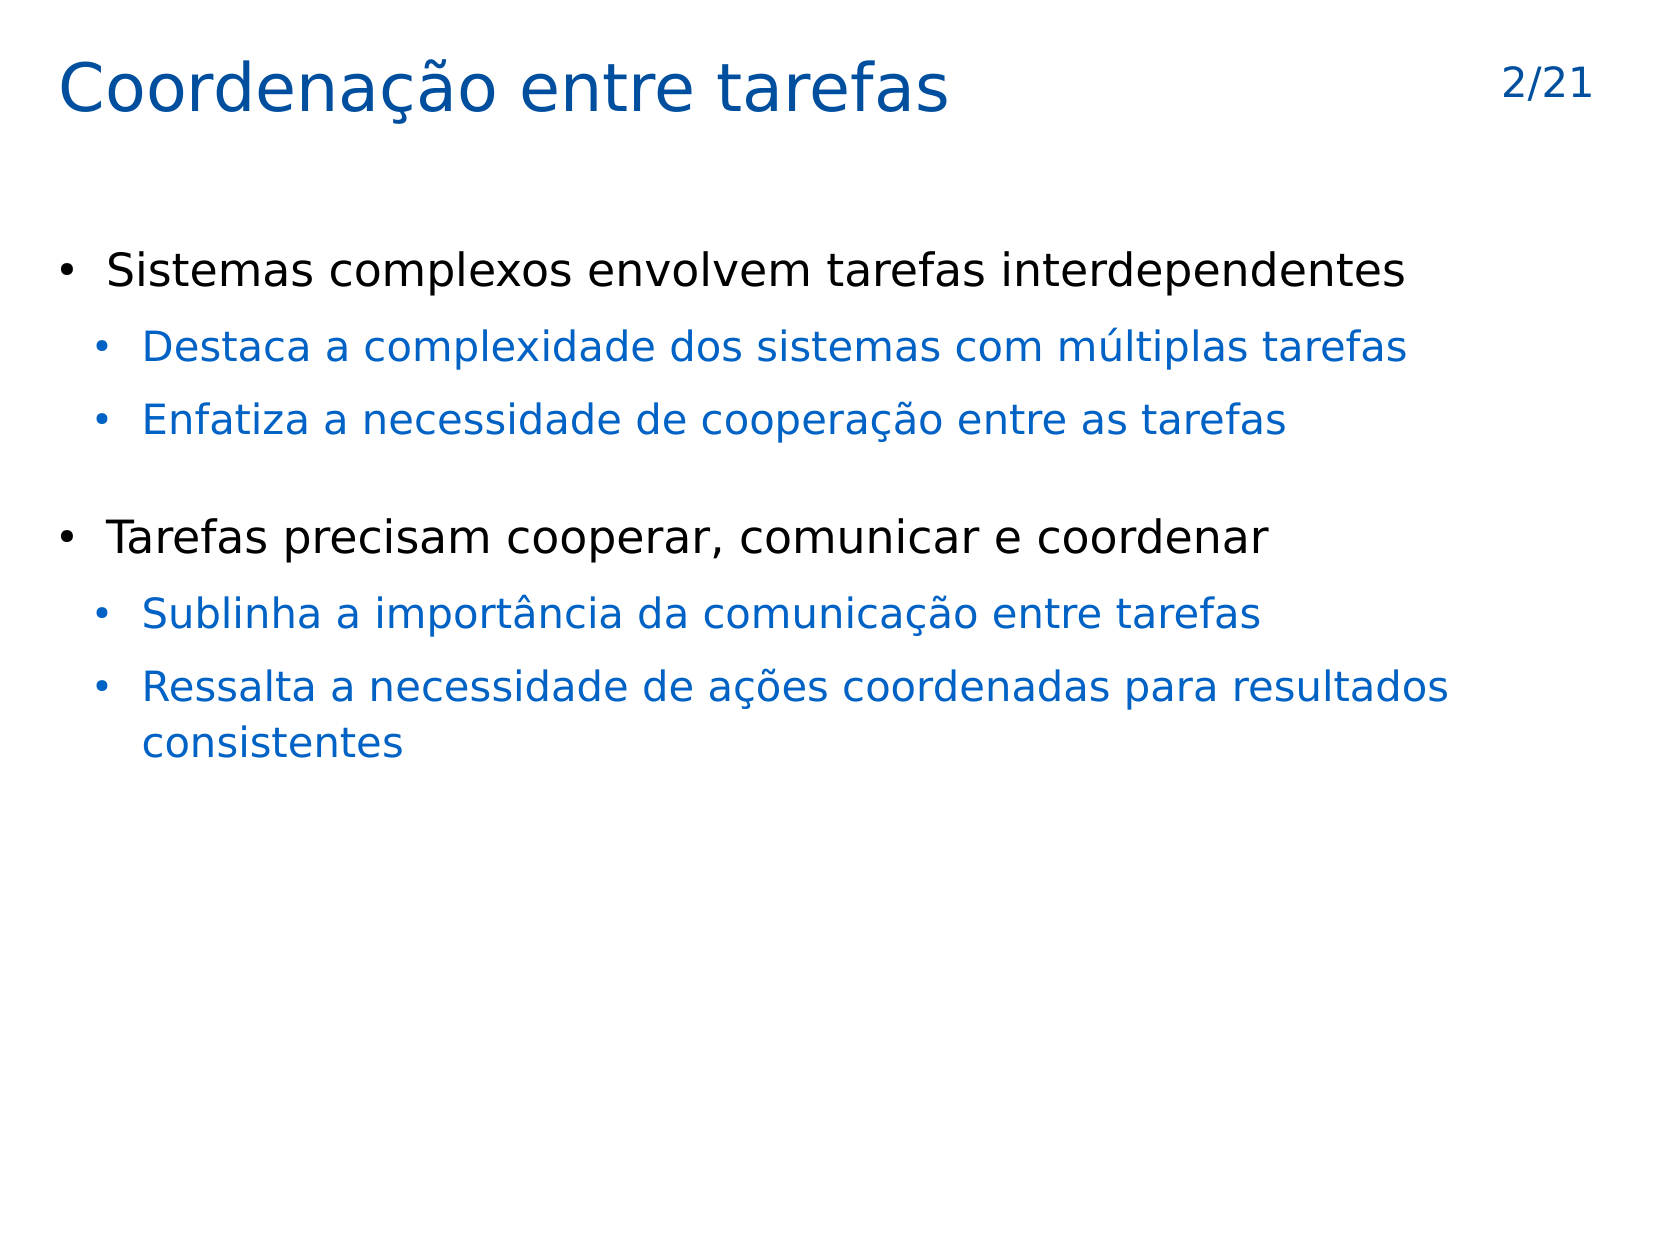

# Coordenação entre tarefas
2
Sistemas complexos envolvem tarefas interdependentes
Destaca a complexidade dos sistemas com múltiplas tarefas
Enfatiza a necessidade de cooperação entre as tarefas
Tarefas precisam cooperar, comunicar e coordenar
Sublinha a importância da comunicação entre tarefas
Ressalta a necessidade de ações coordenadas para resultados consistentes